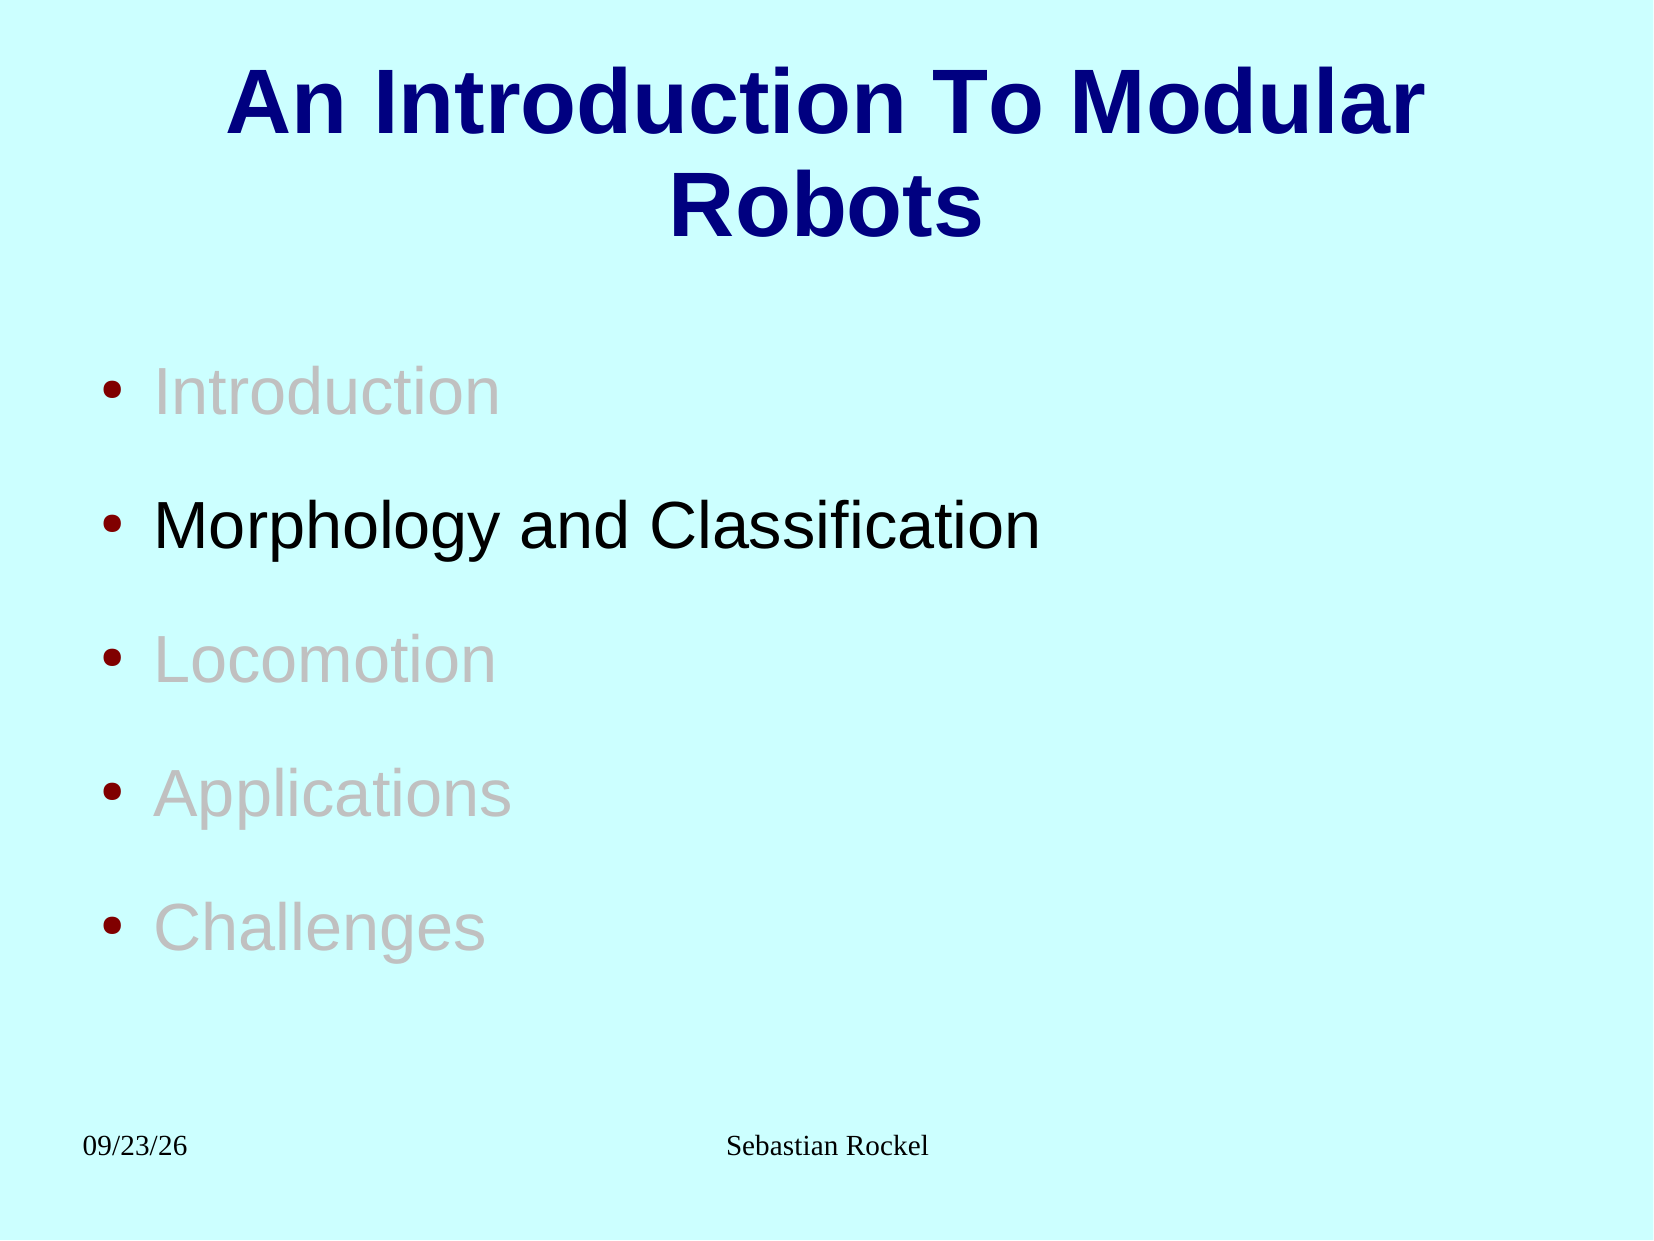

# An Introduction To Modular Robots
Introduction
Morphology and Classification
Locomotion
Applications
Challenges
Sebastian Rockel